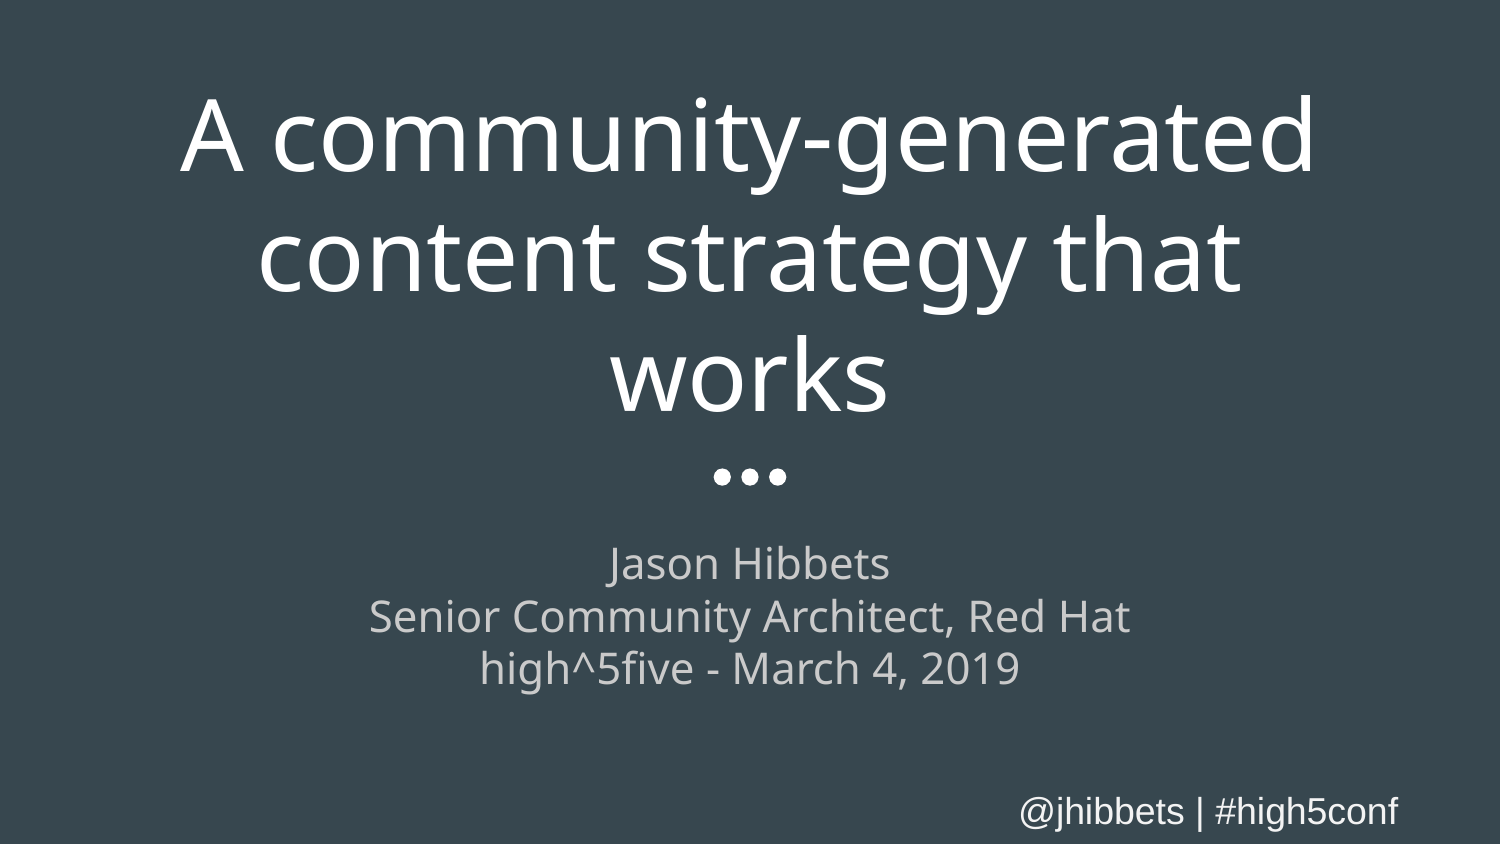

# A community-generated content strategy that works
Jason Hibbets
Senior Community Architect, Red Hat
high^5five - March 4, 2019